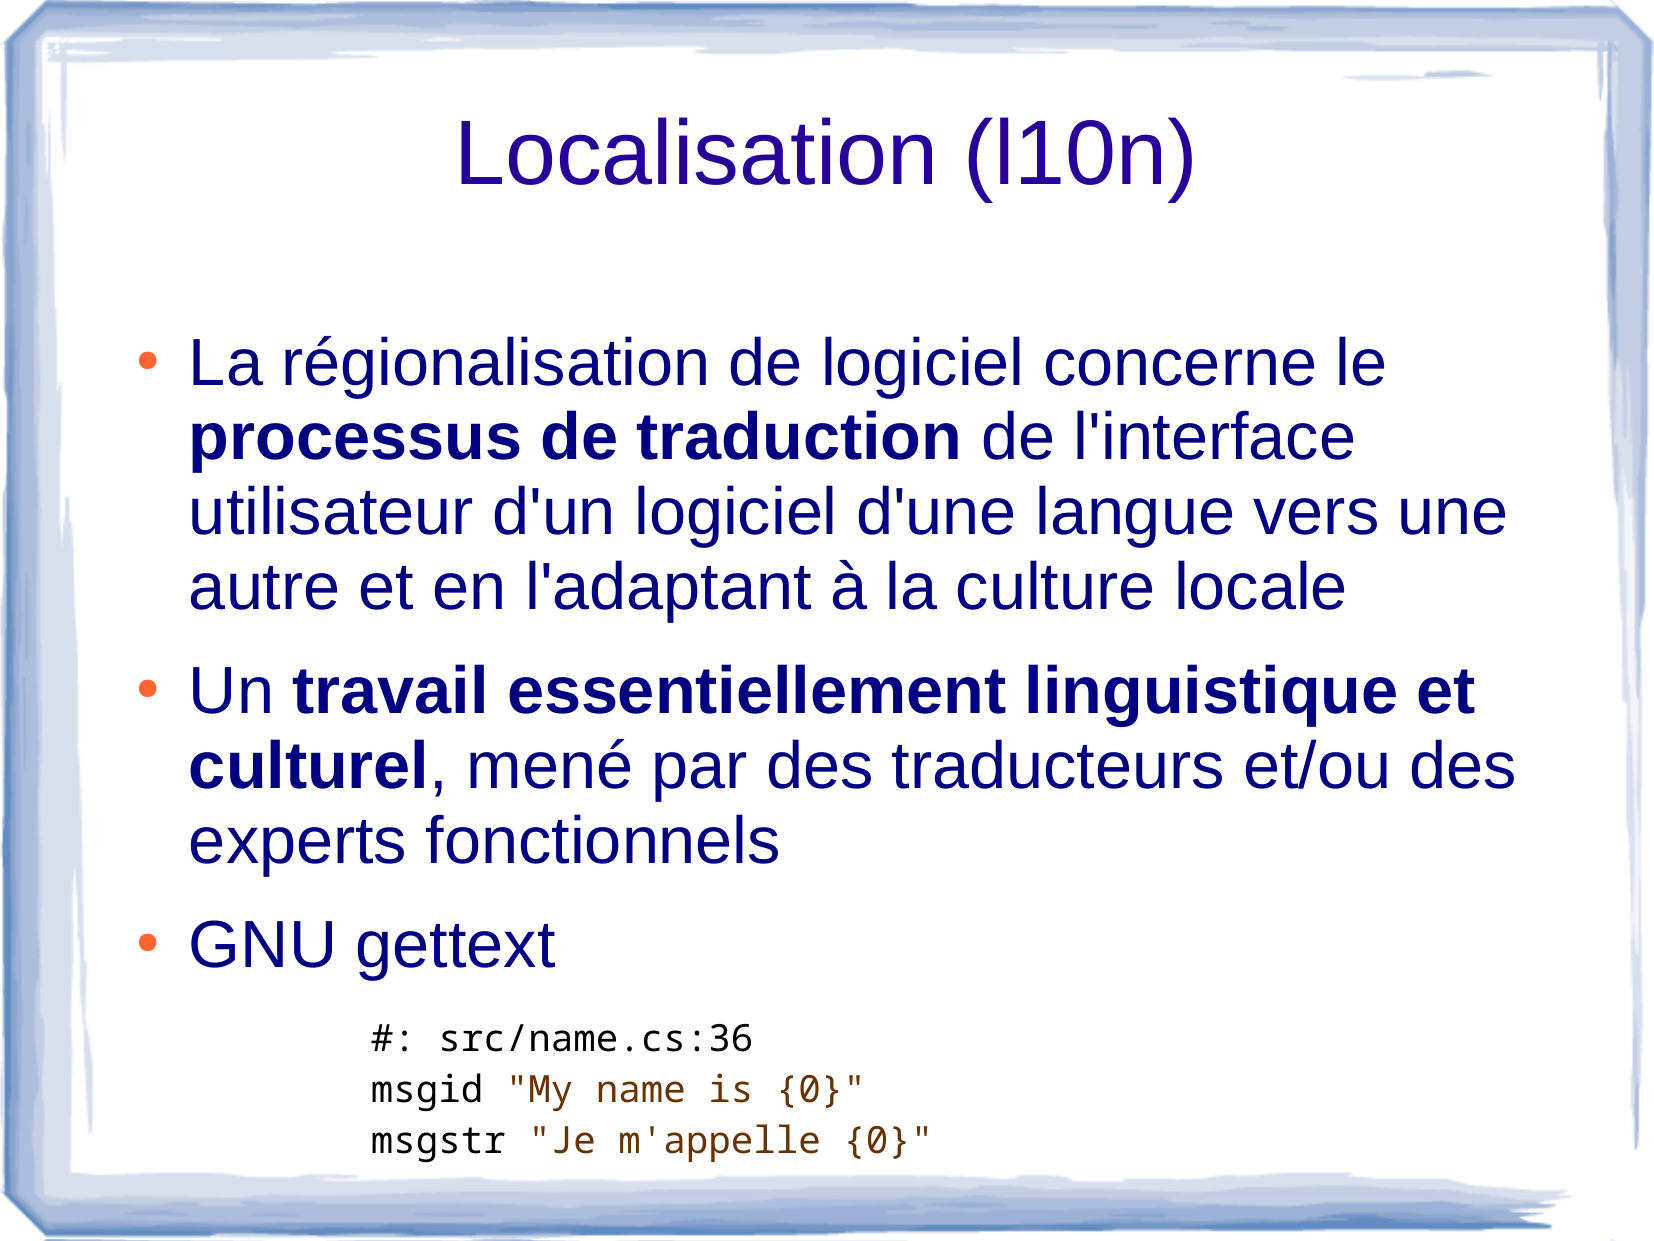

# Localisation (l10n)
La régionalisation de logiciel concerne le processus de traduction de l'interface utilisateur d'un logiciel d'une langue vers une autre et en l'adaptant à la culture locale
Un travail essentiellement linguistique et culturel, mené par des traducteurs et/ou des experts fonctionnels
GNU gettext
#: src/name.cs:36
msgid "My name is {0}"
msgstr "Je m'appelle {0}"